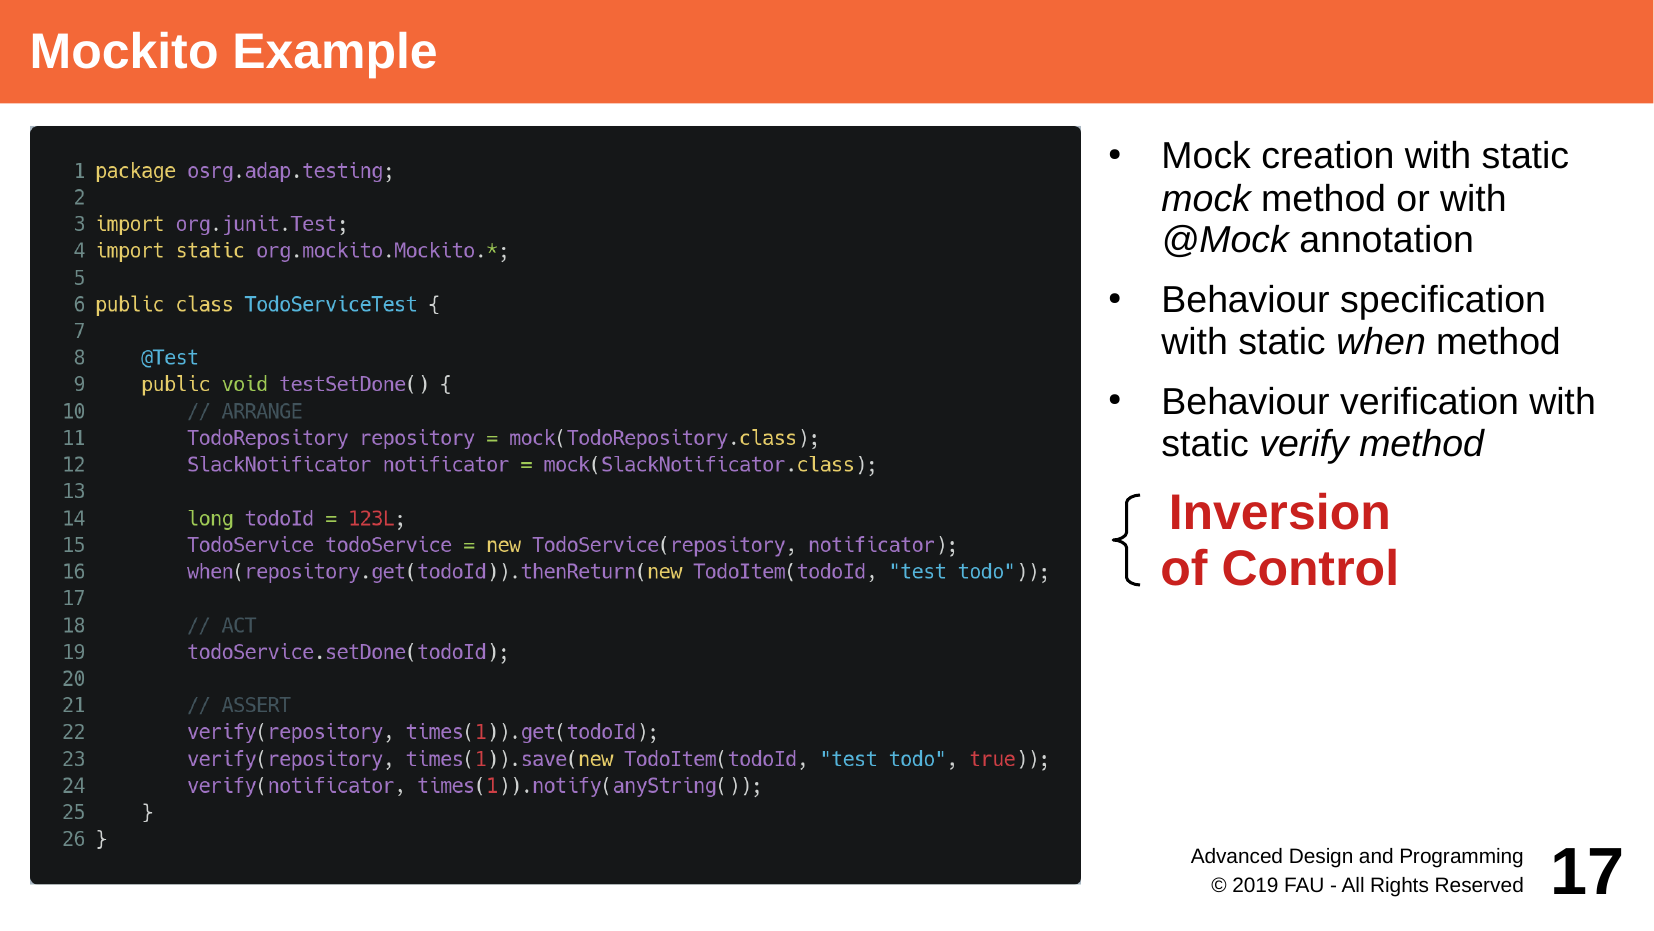

# Mockito Example
Mock creation with static mock method or with @Mock annotation
Behaviour specification with static when method
Behaviour verification with static verify method
Inversion of Control
Advanced Design and Programming
17
© 2019 FAU - All Rights Reserved